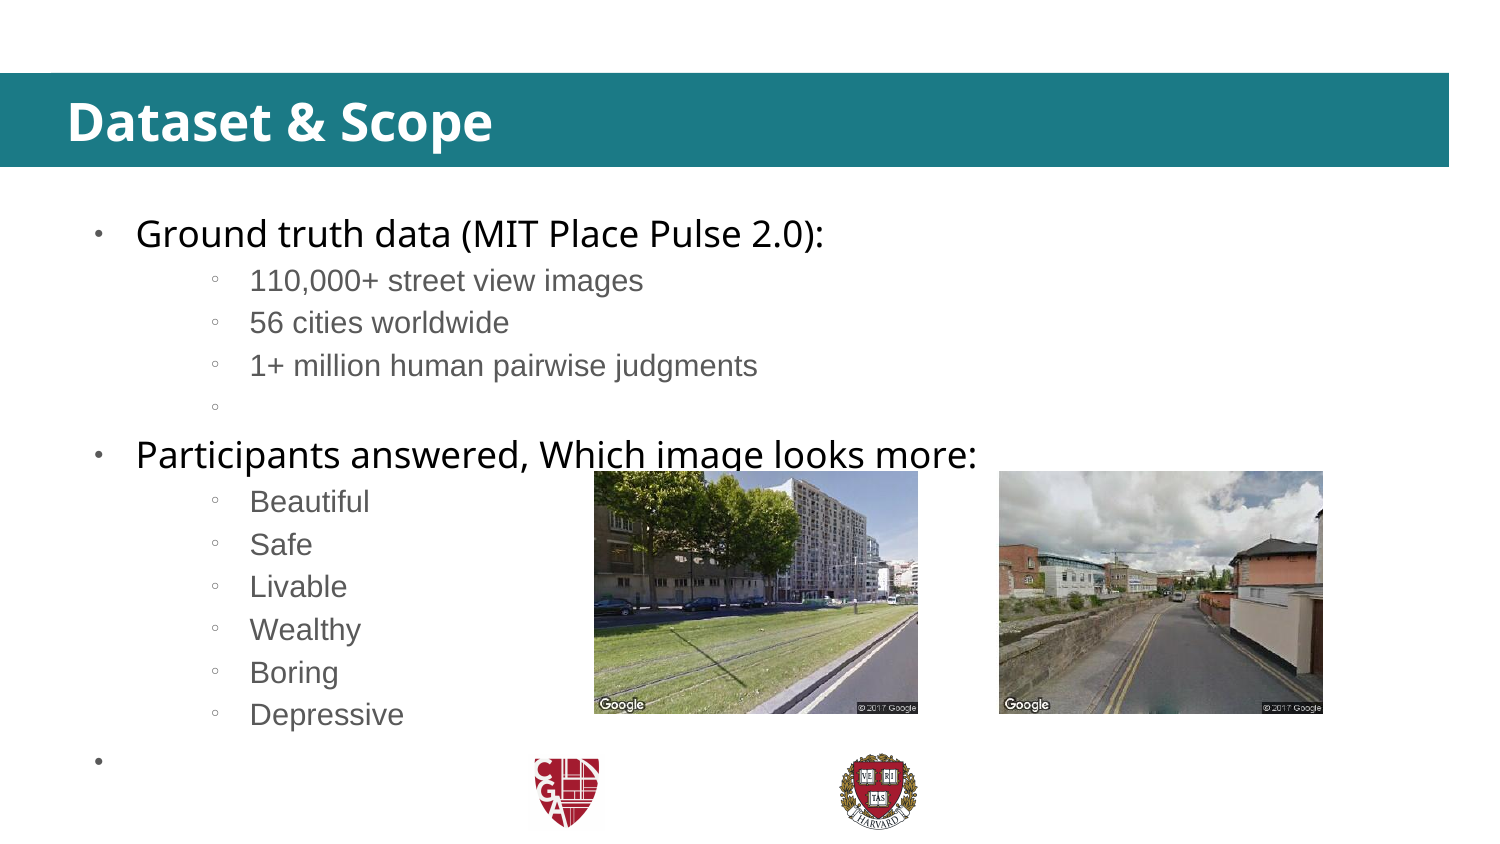

# Dataset & Scope
Ground truth data (MIT Place Pulse 2.0):
110,000+ street view images
56 cities worldwide
1+ million human pairwise judgments
Participants answered, Which image looks more:
Beautiful
Safe
Livable
Wealthy
Boring
Depressive